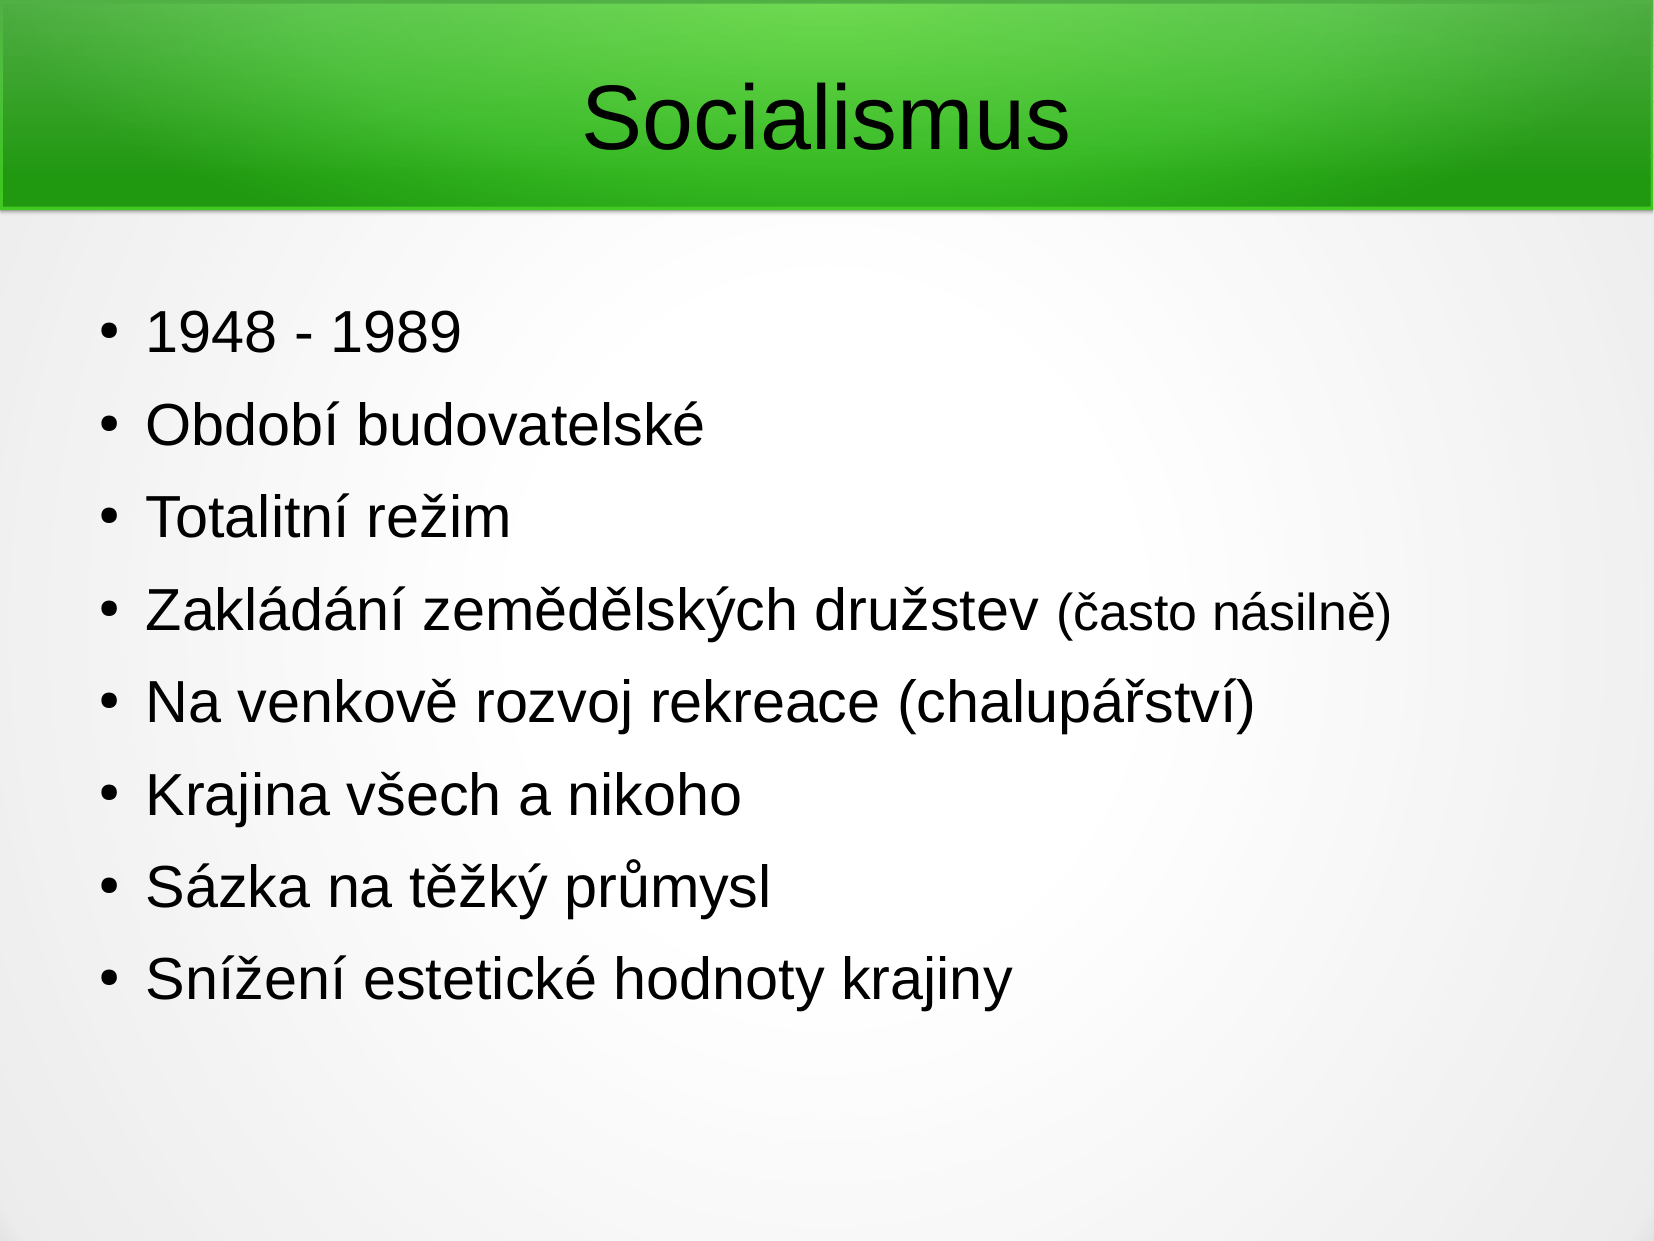

# Socialismus
1948 - 1989
Období budovatelské
Totalitní režim
Zakládání zemědělských družstev (často násilně)
Na venkově rozvoj rekreace (chalupářství)
Krajina všech a nikoho
Sázka na těžký průmysl
Snížení estetické hodnoty krajiny